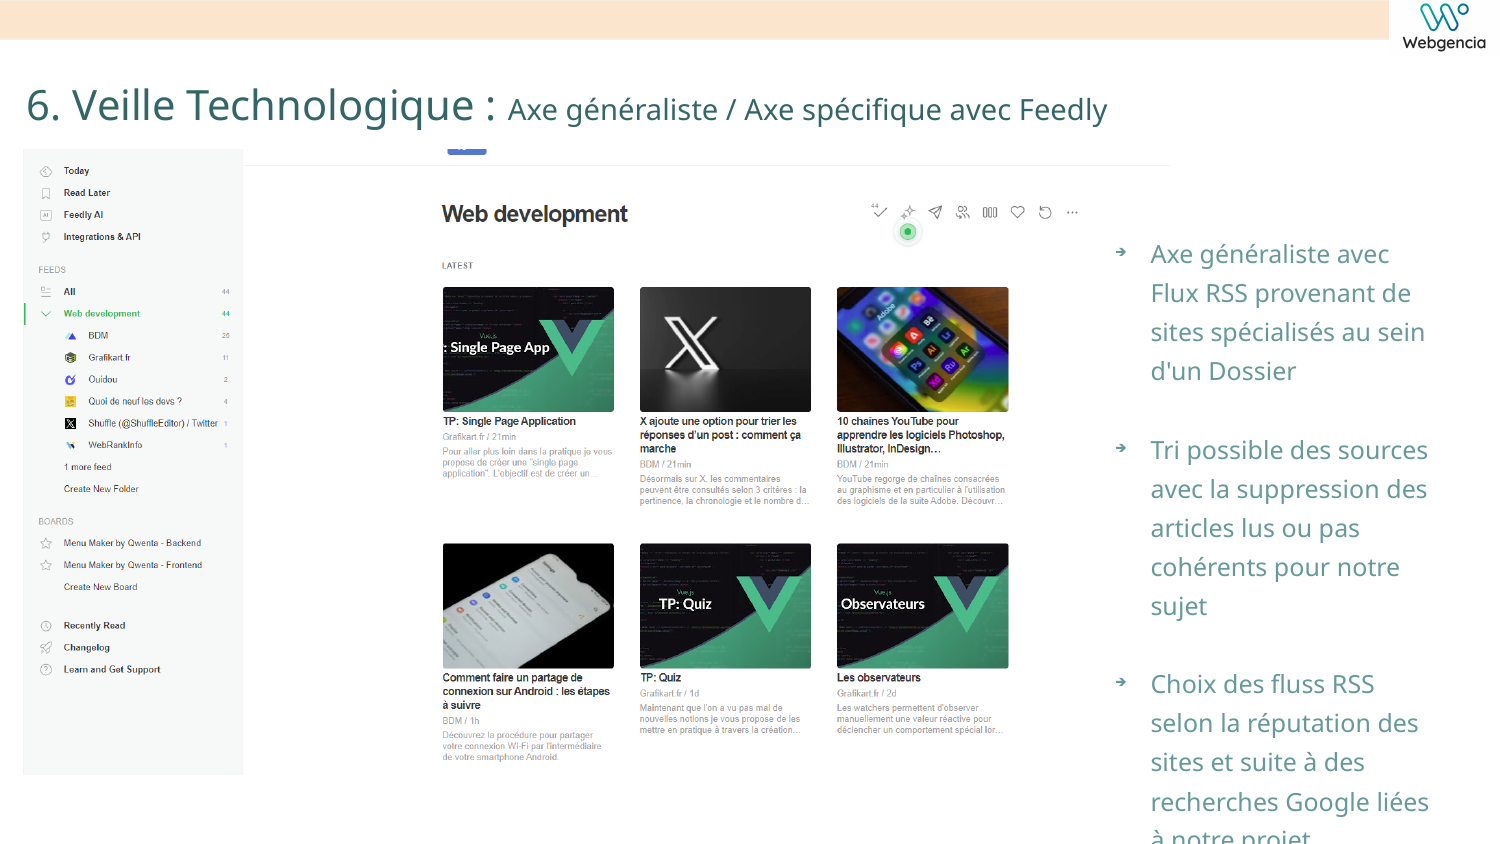

# 6. Veille Technologique : Axe généraliste / Axe spécifique avec Feedly
Axe généraliste avec Flux RSS provenant de sites spécialisés au sein d'un Dossier
Tri possible des sources avec la suppression des articles lus ou pas cohérents pour notre sujet
Choix des fluss RSS selon la réputation des sites et suite à des recherches Google liées à notre projet